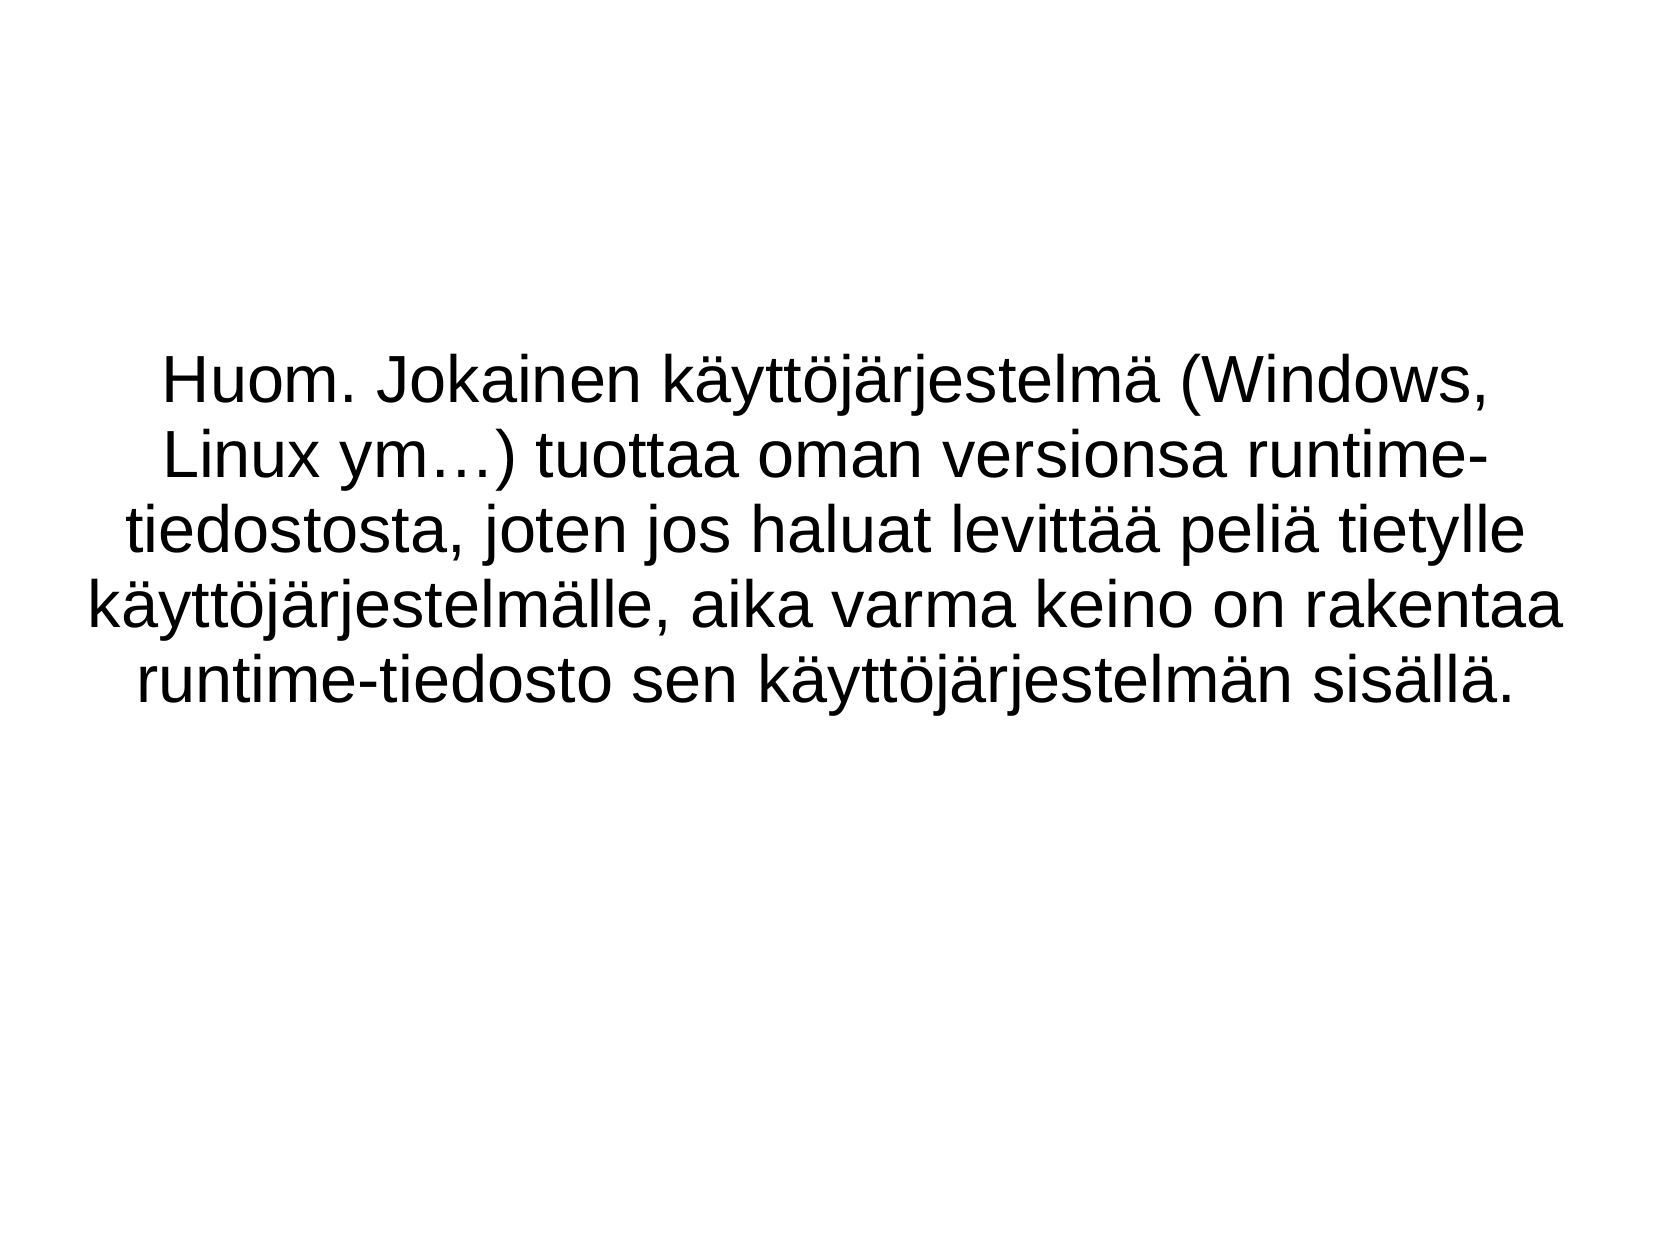

# Huom. Jokainen käyttöjärjestelmä (Windows, Linux ym…) tuottaa oman versionsa runtime-tiedostosta, joten jos haluat levittää peliä tietylle käyttöjärjestelmälle, aika varma keino on rakentaa runtime-tiedosto sen käyttöjärjestelmän sisällä.